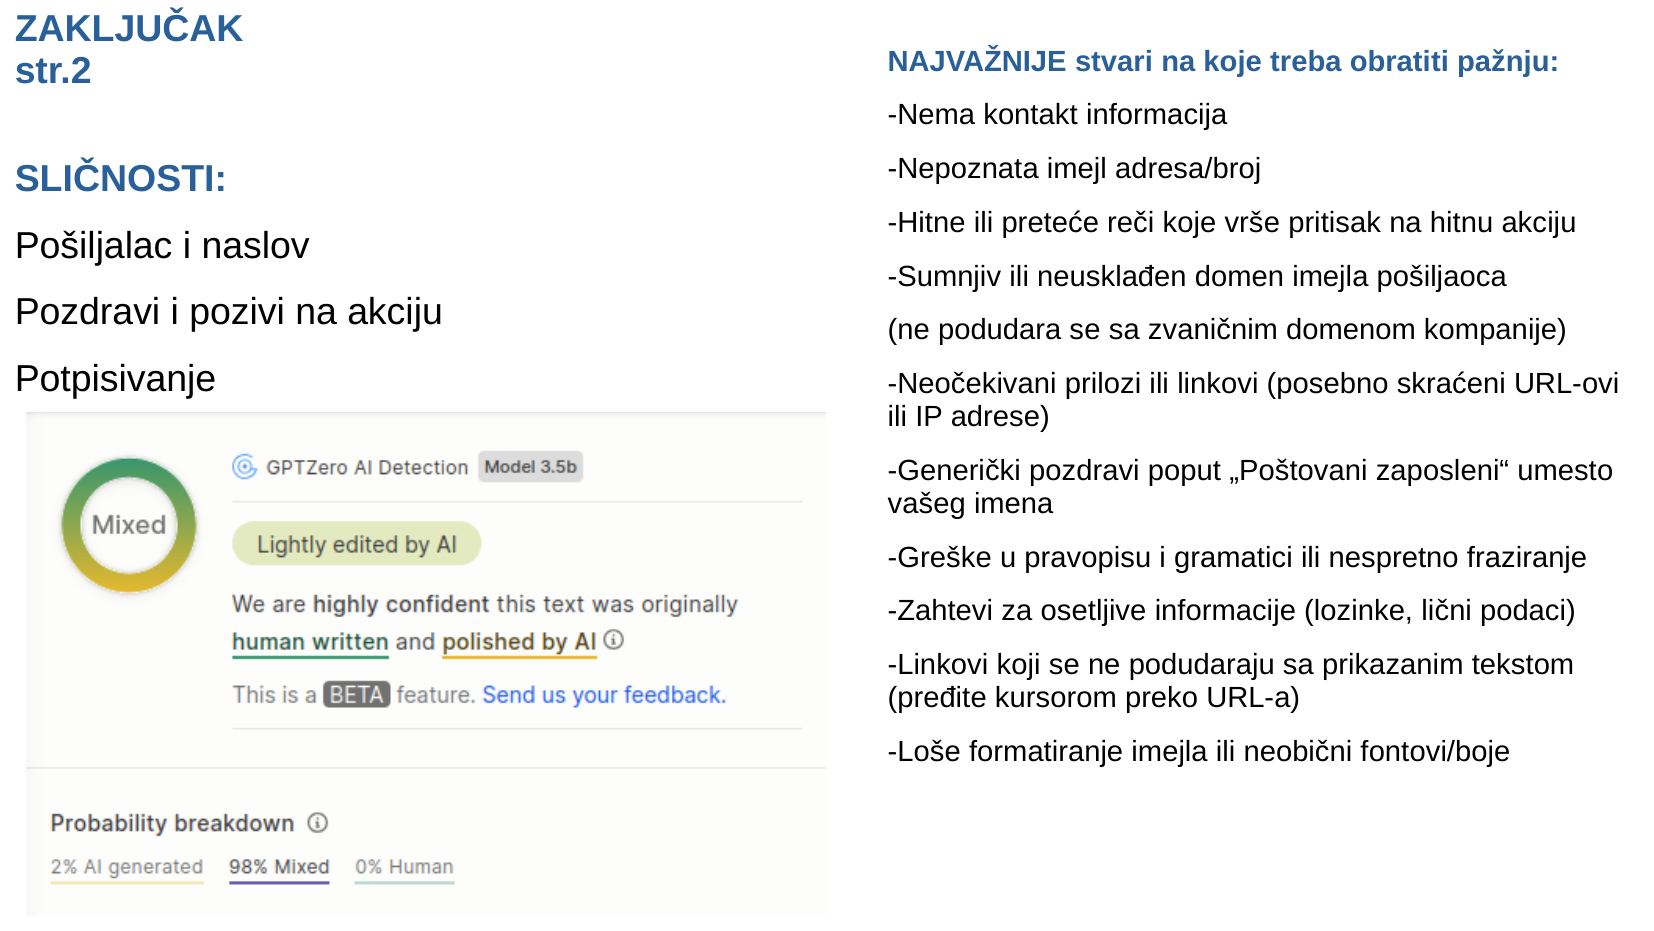

ZAKLJUČAK
str.2
NAJVAŽNIJE stvari na koje treba obratiti pažnju:
-Nema kontakt informacija
-Nepoznata imejl adresa/broj
-Hitne ili preteće reči koje vrše pritisak na hitnu akciju
-Sumnjiv ili neusklađen domen imejla pošiljaoca
(ne podudara se sa zvaničnim domenom kompanije)
-Neočekivani prilozi ili linkovi (posebno skraćeni URL-ovi ili IP adrese)
-Generički pozdravi poput „Poštovani zaposleni“ umesto vašeg imena
-Greške u pravopisu i gramatici ili nespretno fraziranje
-Zahtevi za osetljive informacije (lozinke, lični podaci)
-Linkovi koji se ne podudaraju sa prikazanim tekstom (pređite kursorom preko URL-a)
-Loše formatiranje imejla ili neobični fontovi/boje
SLIČNOSTI:
Pošiljalac i naslov
Pozdravi i pozivi na akciju
Potpisivanje
6